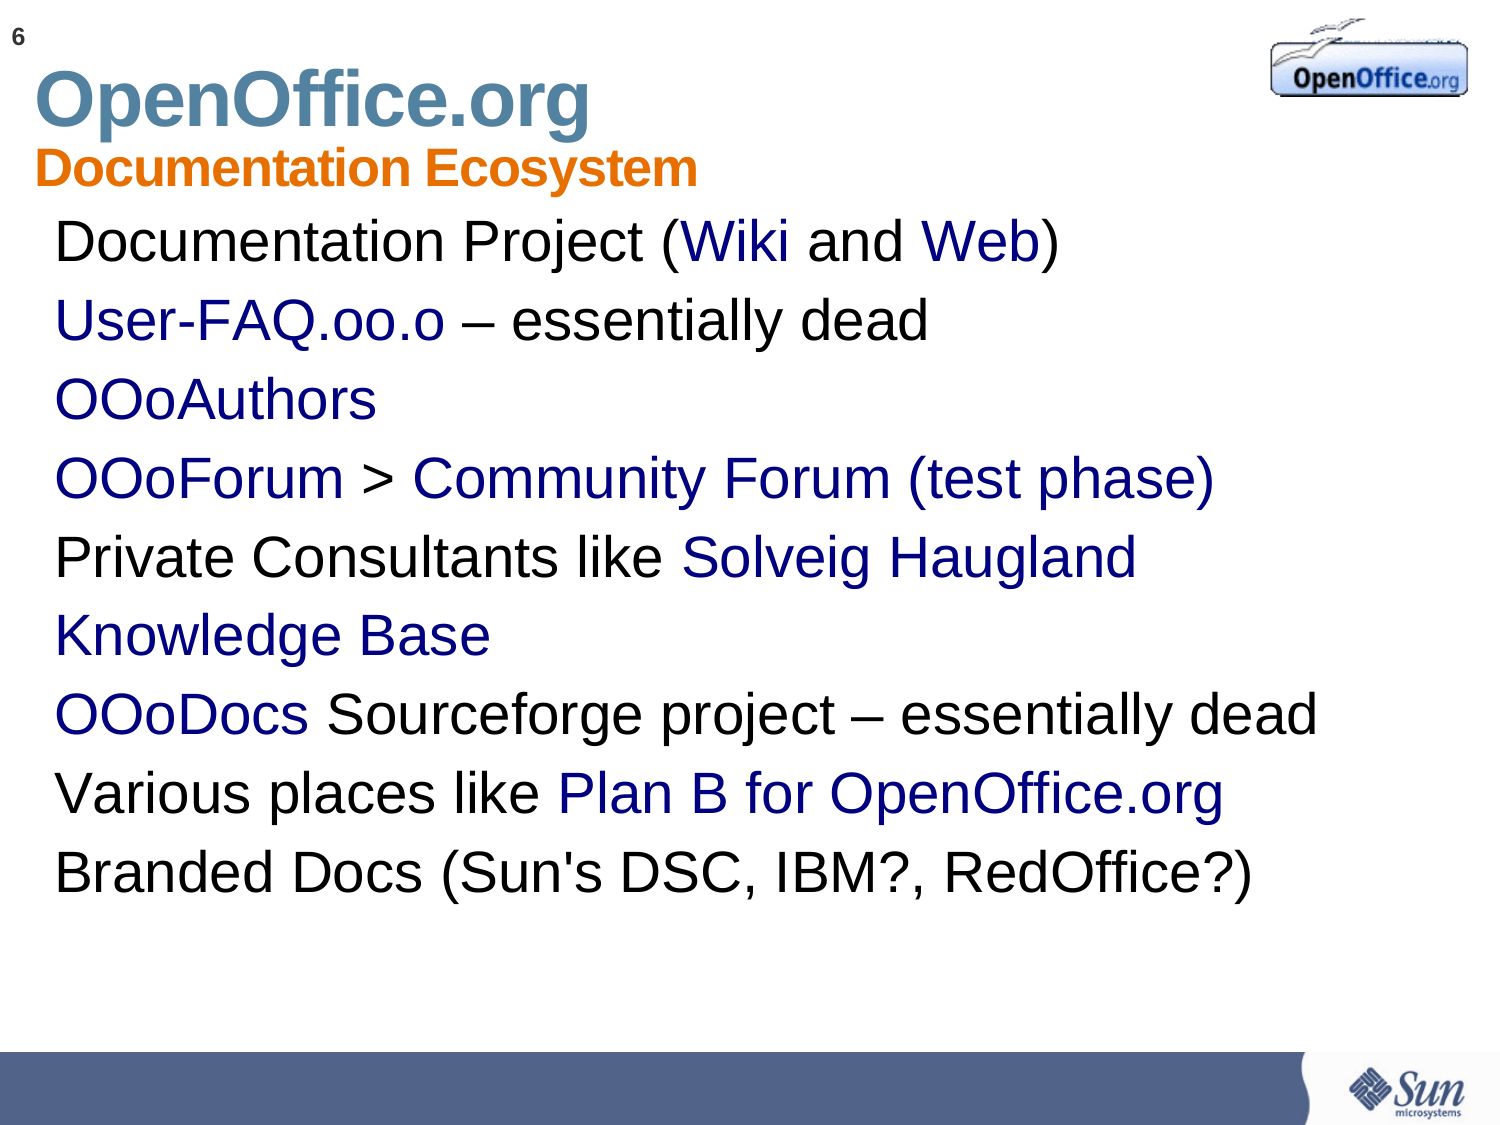

# OpenOffice.org Documentation Ecosystem
Documentation Project (Wiki and Web)
User-FAQ.oo.o – essentially dead
OOoAuthors
OOoForum > Community Forum (test phase)
Private Consultants like Solveig Haugland
Knowledge Base
OOoDocs Sourceforge project – essentially dead
Various places like Plan B for OpenOffice.org
Branded Docs (Sun's DSC, IBM?, RedOffice?)